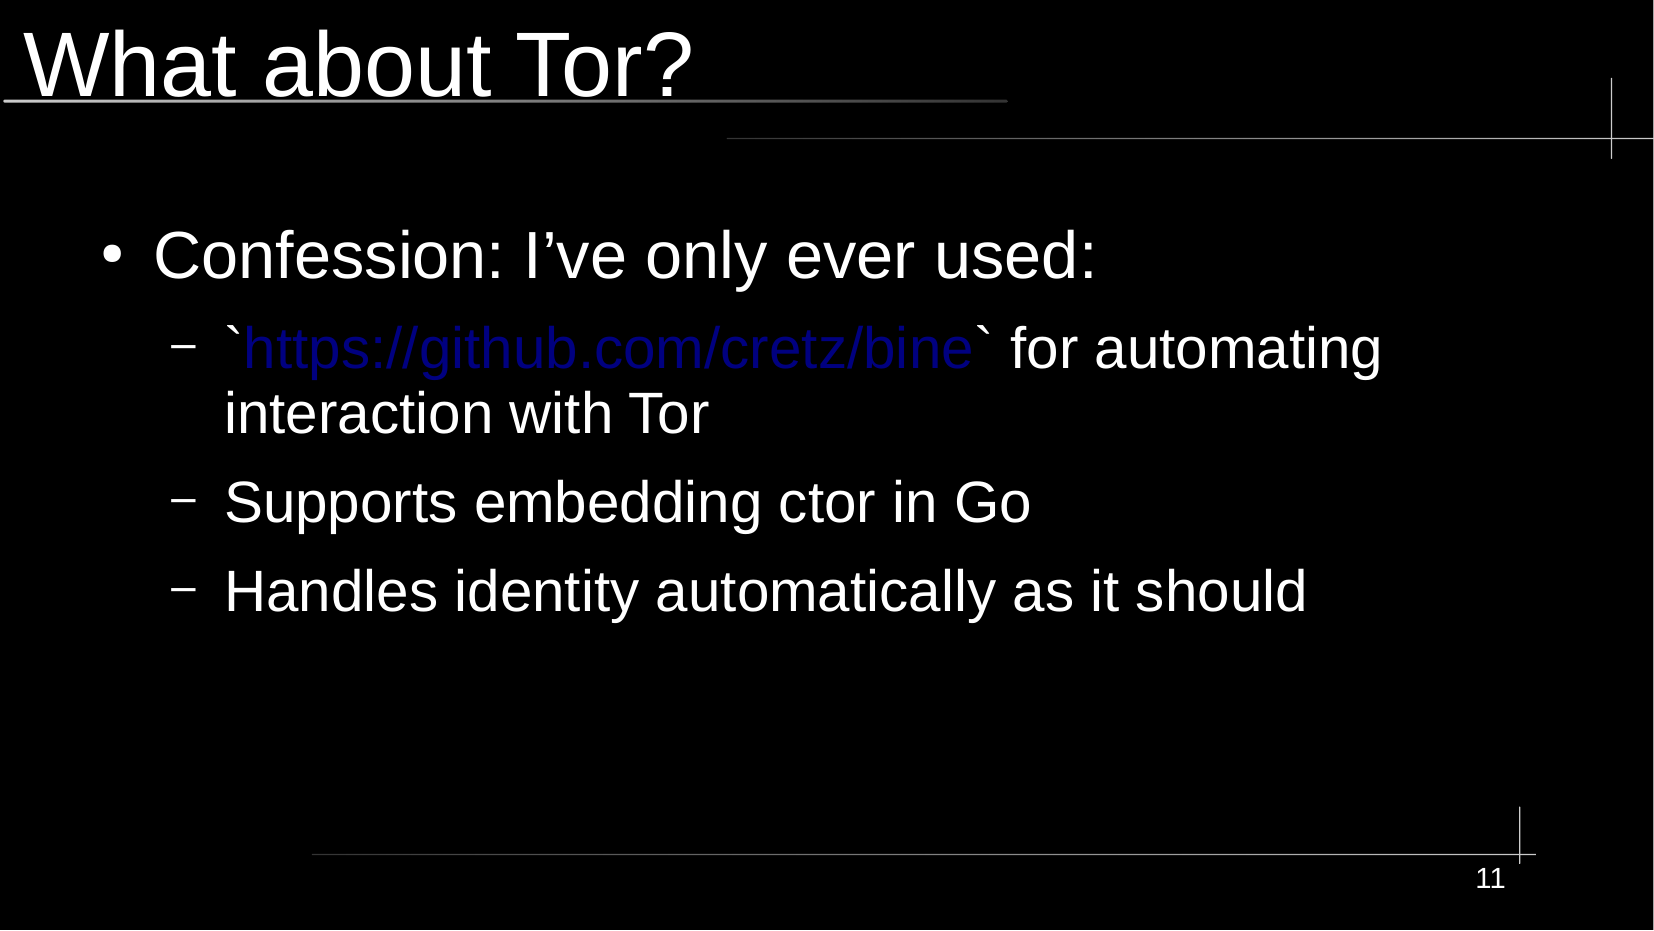

# What about Tor?
Confession: I’ve only ever used:
`https://github.com/cretz/bine` for automating interaction with Tor
Supports embedding ctor in Go
Handles identity automatically as it should
11